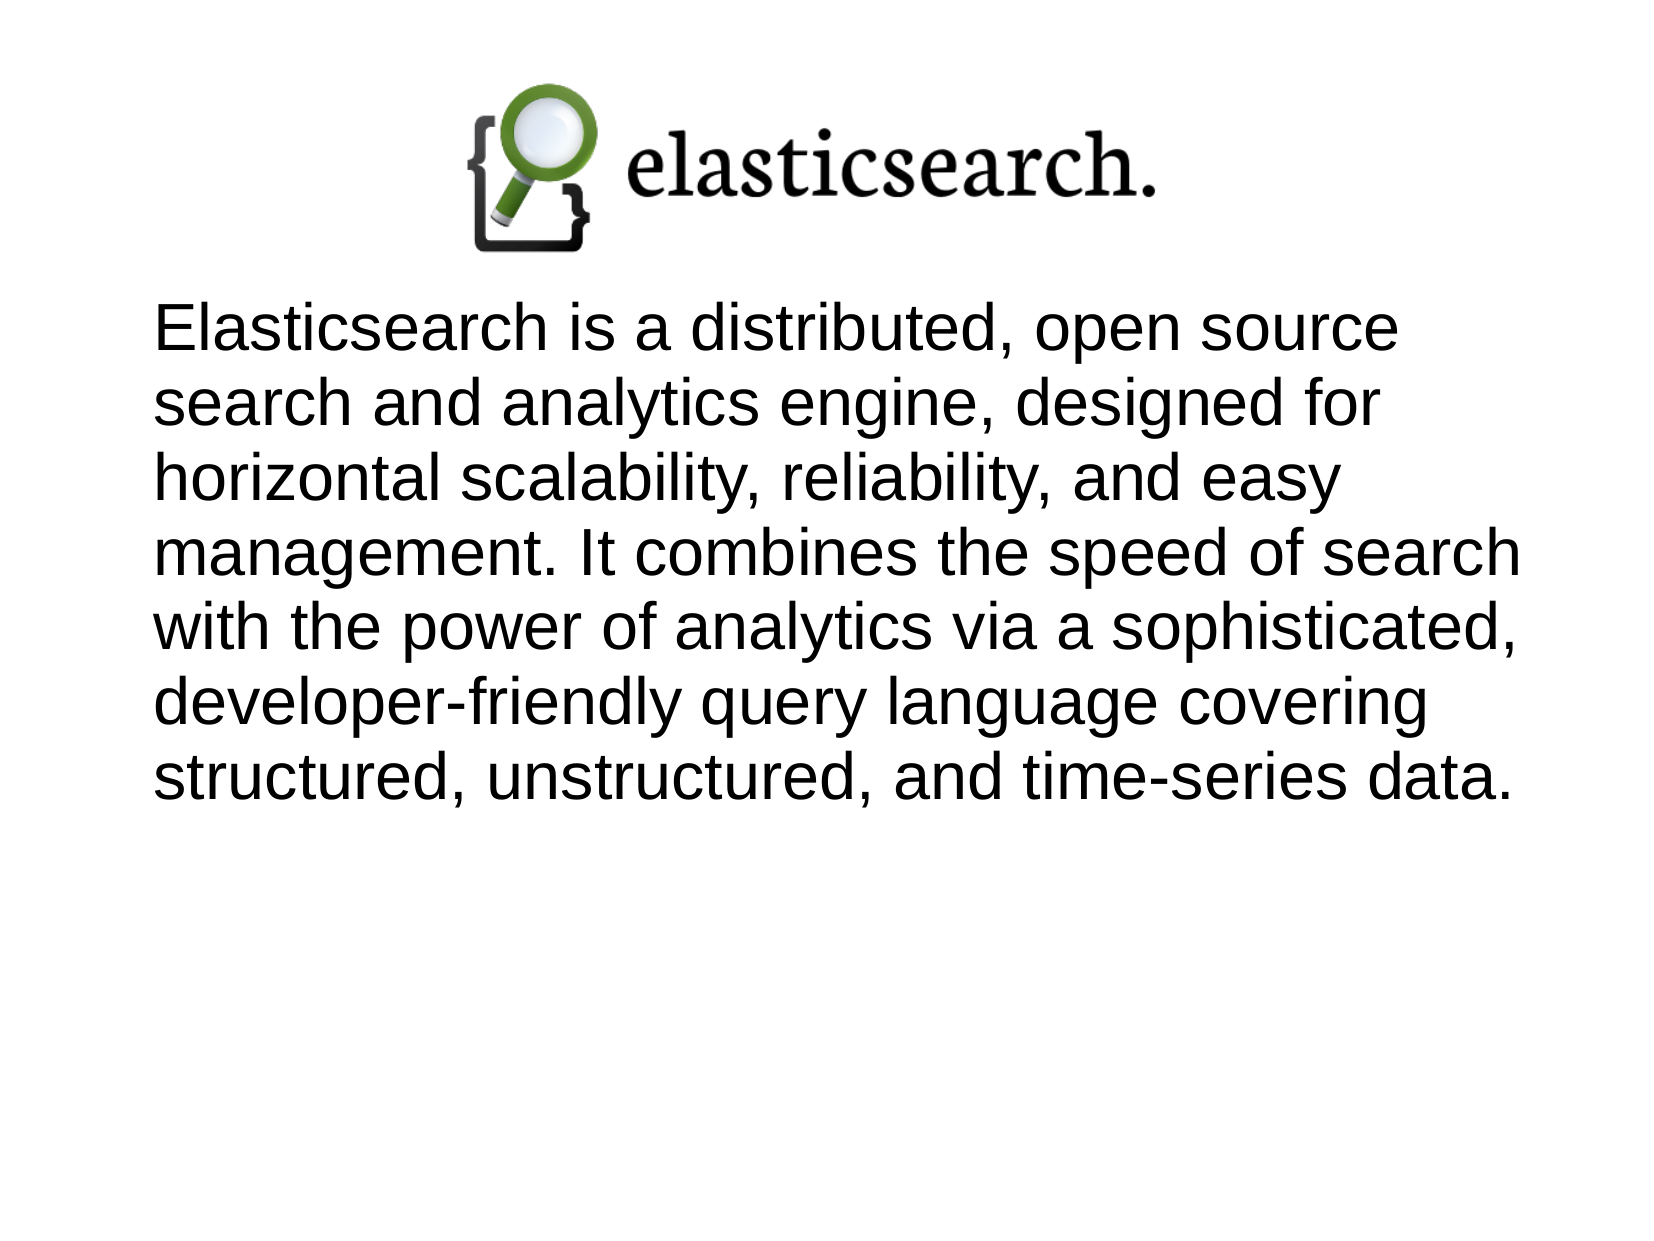

# Elasticsearch is a distributed, open source search and analytics engine, designed for horizontal scalability, reliability, and easy management. It combines the speed of search with the power of analytics via a sophisticated, developer-friendly query language covering structured, unstructured, and time-series data.